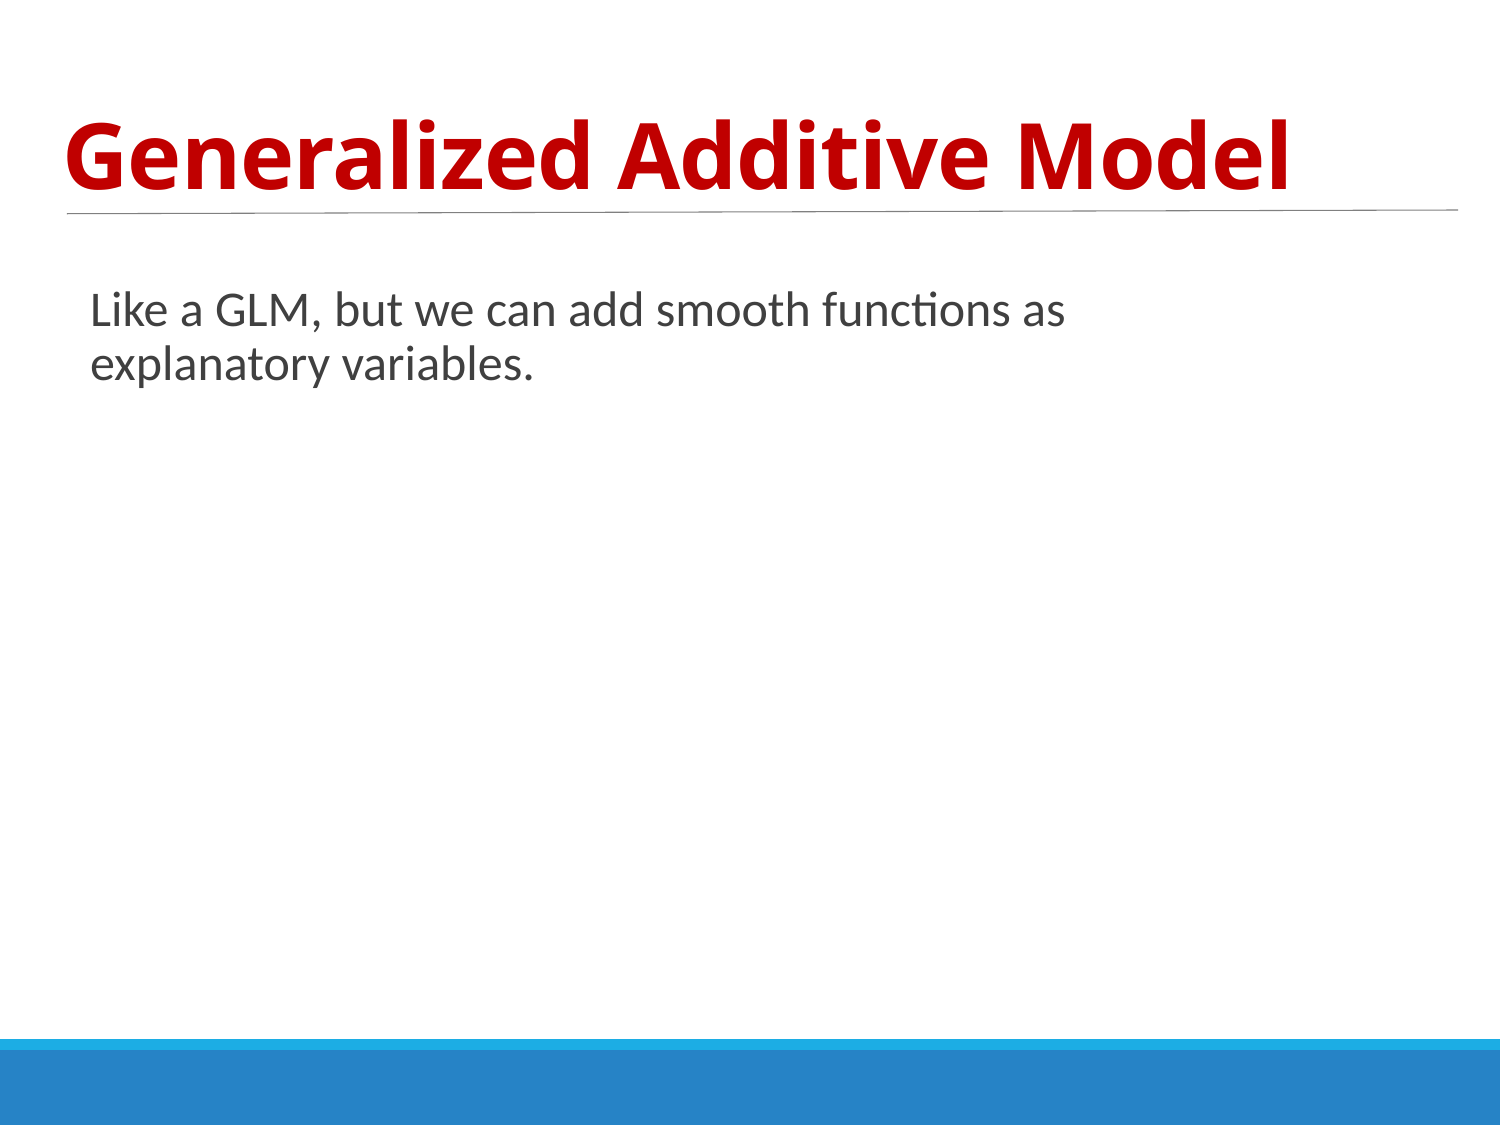

# Generalized Additive Model
Like a GLM, but we can add smooth functions as explanatory variables.